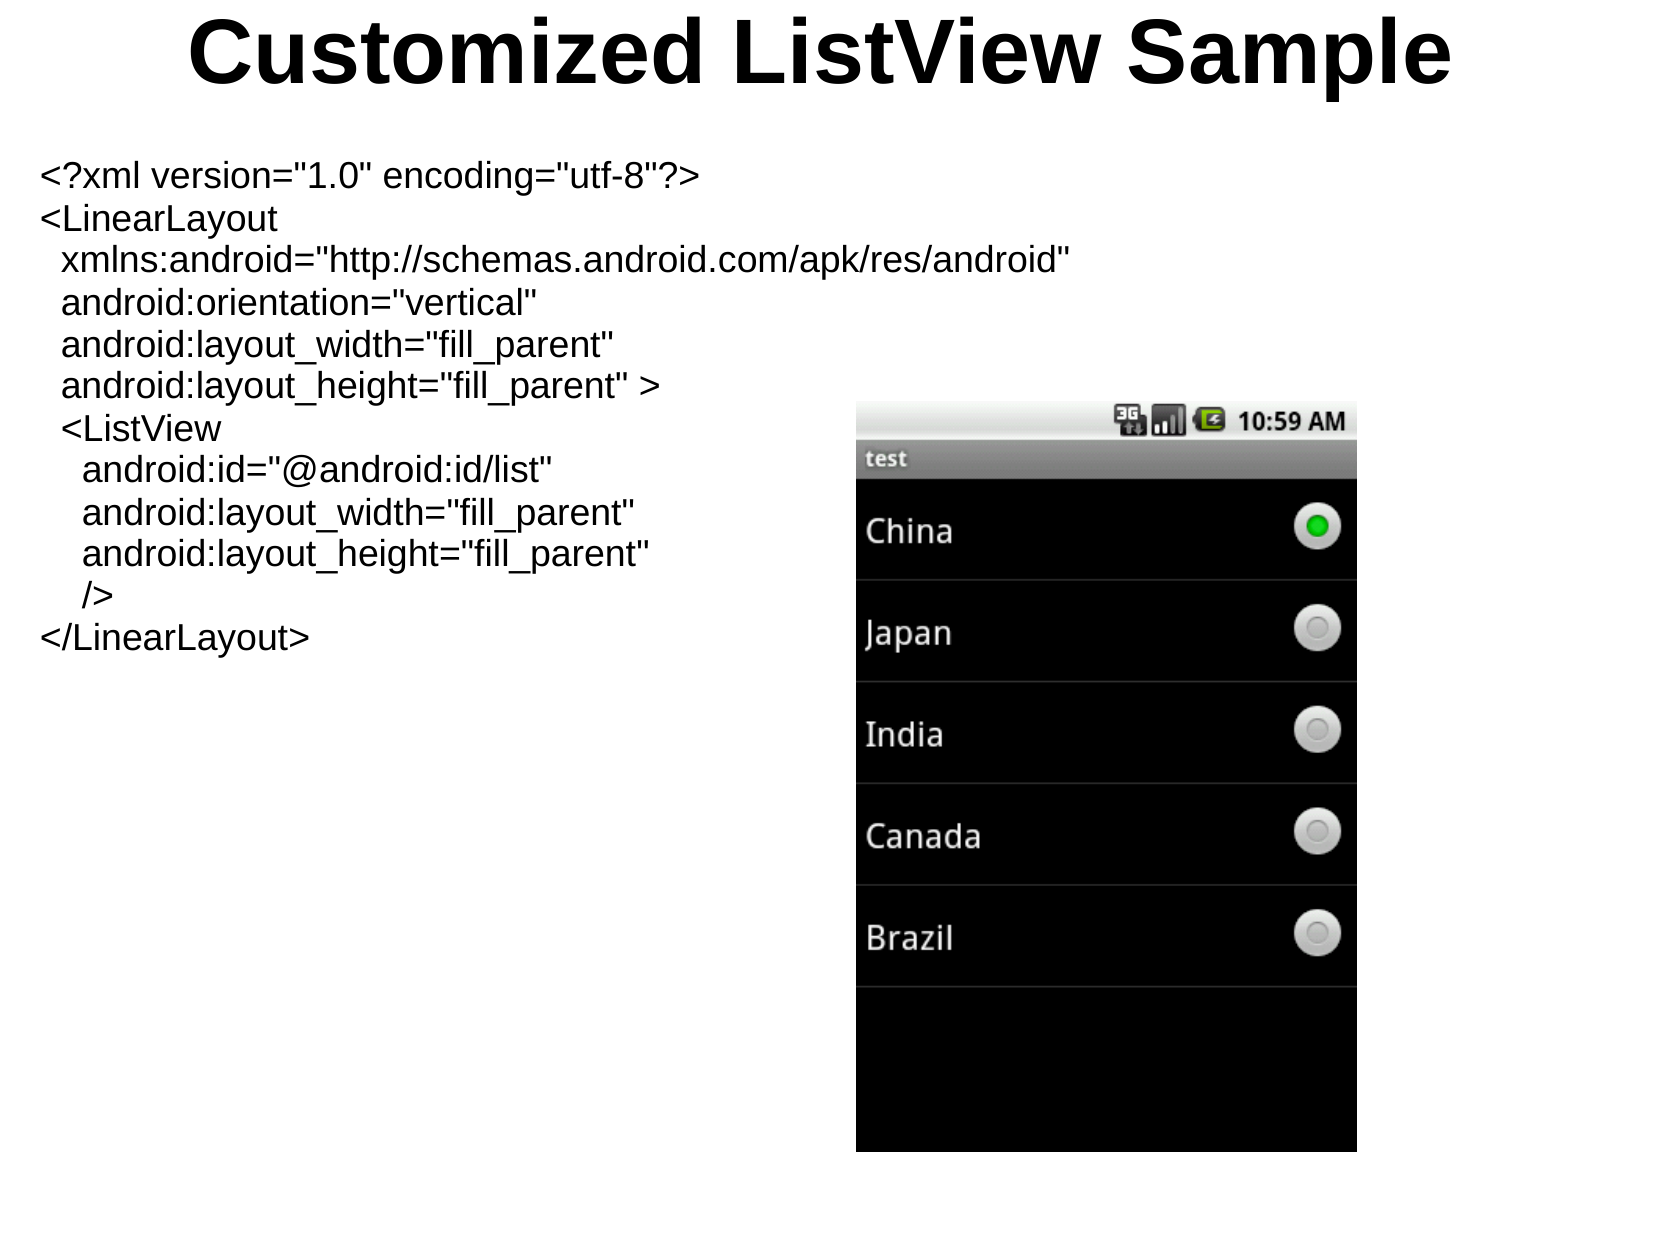

# Customized ListView Sample
<?xml version="1.0" encoding="utf-8"?>
<LinearLayout
 xmlns:android="http://schemas.android.com/apk/res/android"
 android:orientation="vertical"
 android:layout_width="fill_parent"
 android:layout_height="fill_parent" >
 <ListView
 android:id="@android:id/list"
 android:layout_width="fill_parent"
 android:layout_height="fill_parent"
 />
</LinearLayout>